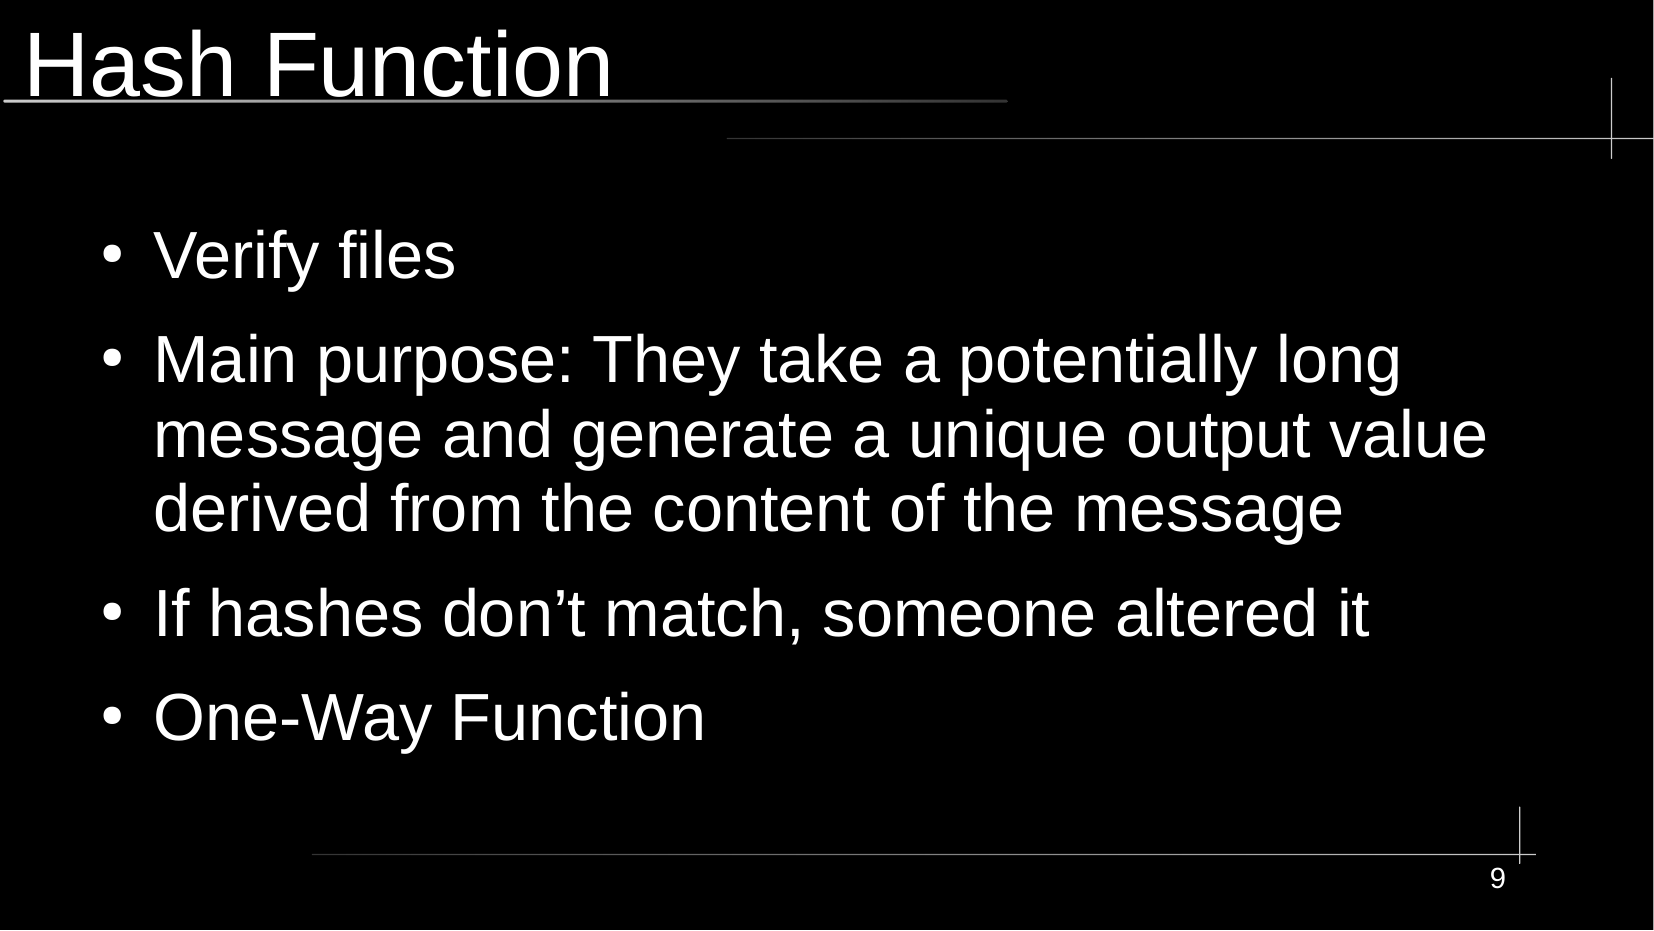

# Hash Function
Verify files
Main purpose: They take a potentially long message and generate a unique output value derived from the content of the message
If hashes don’t match, someone altered it
One-Way Function
9